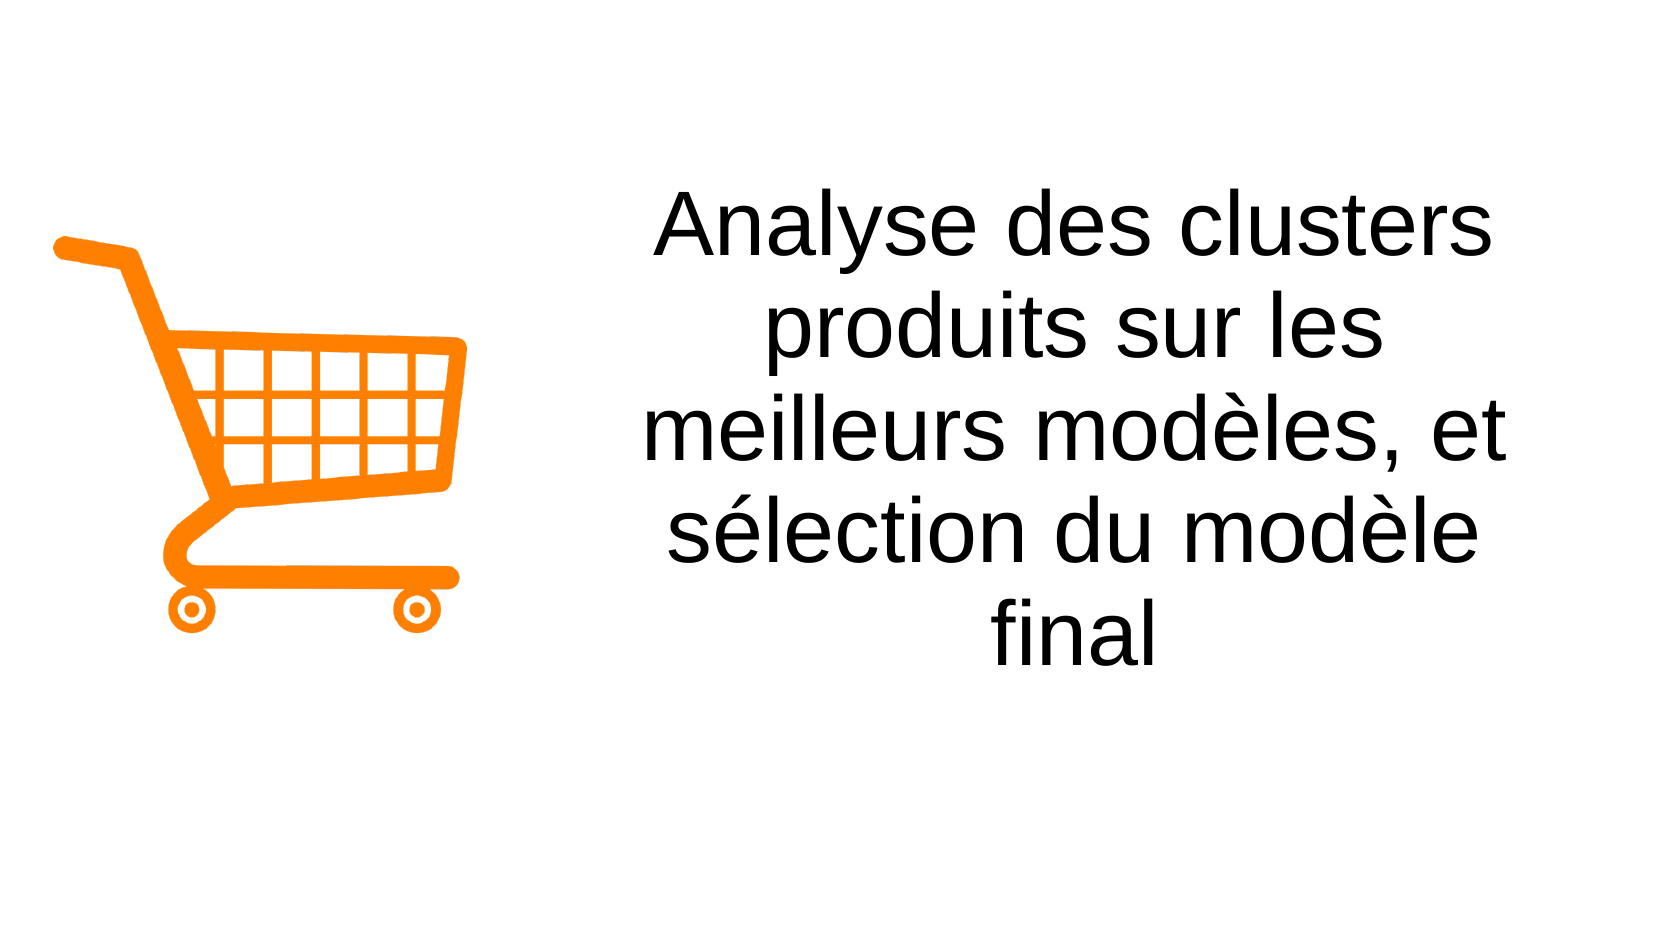

# Analyse des clusters produits sur les meilleurs modèles, et sélection du modèle final